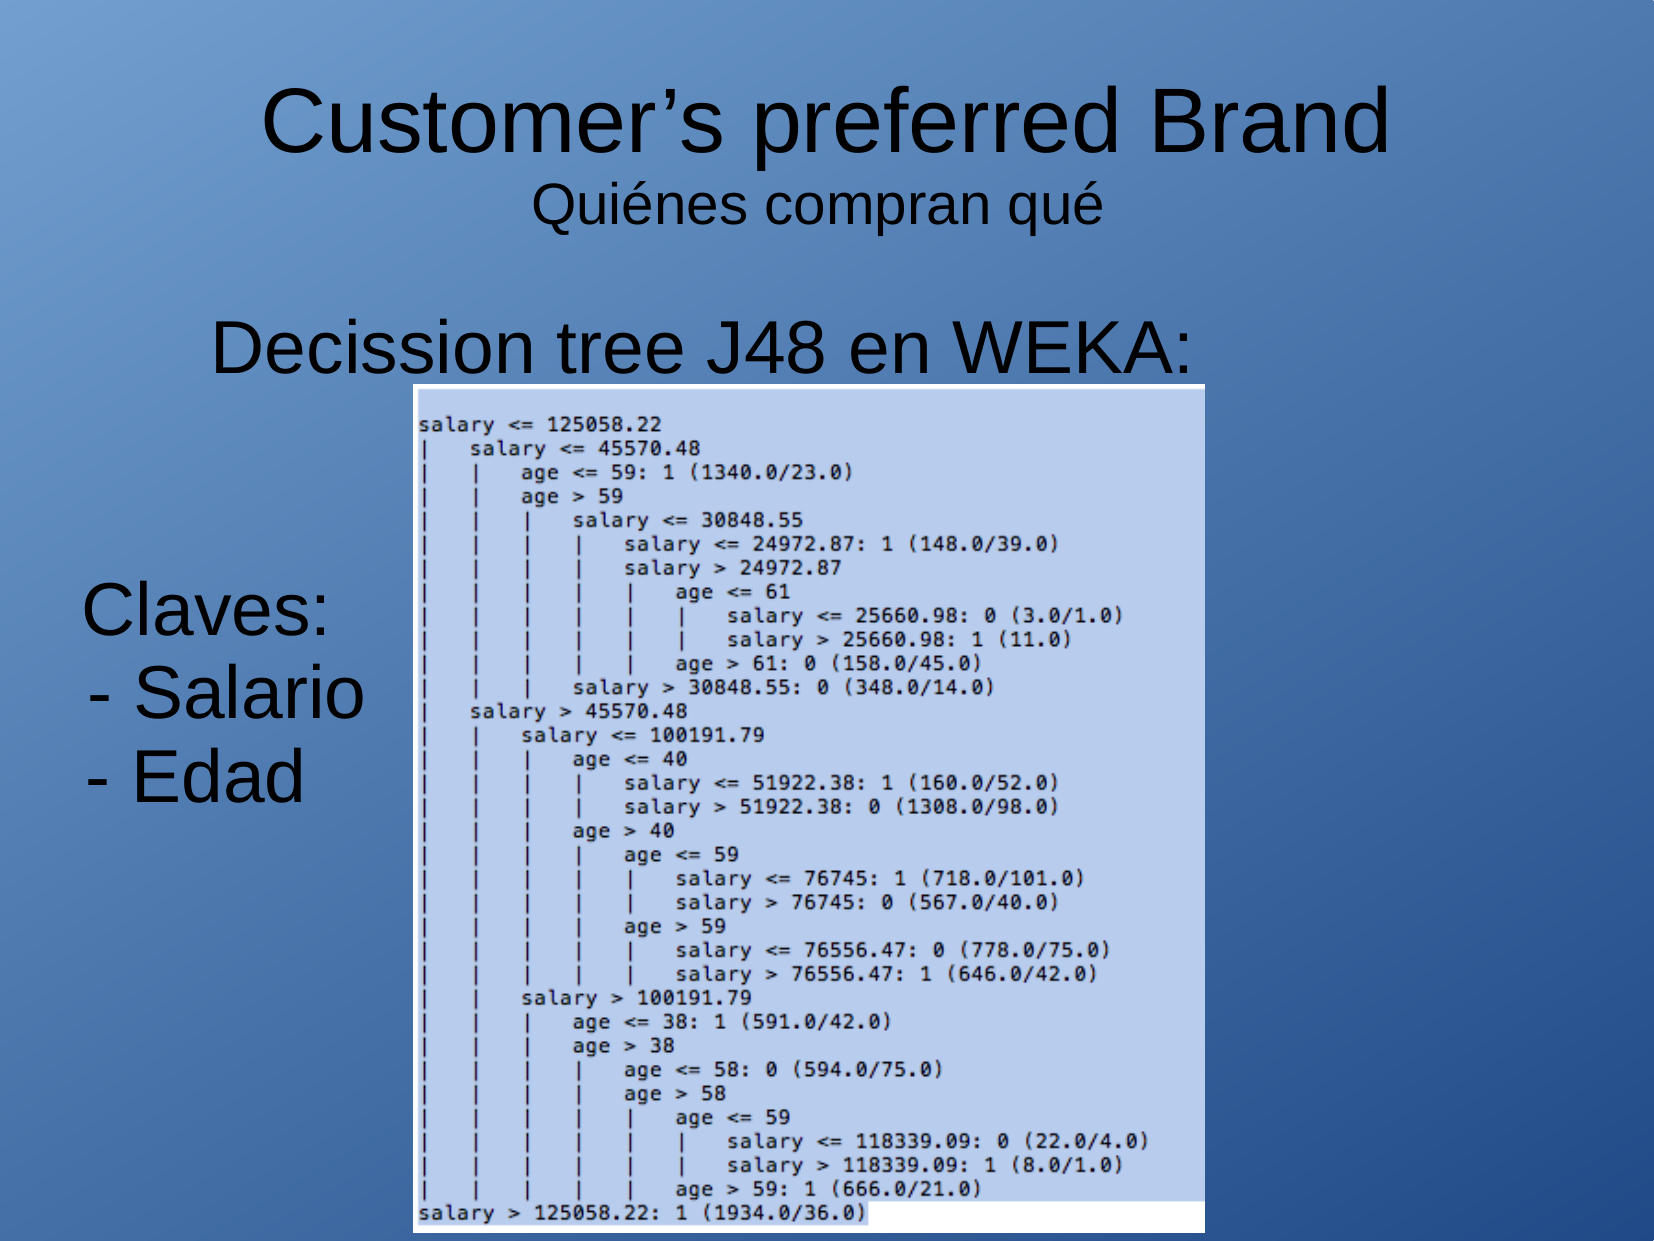

# Customer’s preferred Brand Quiénes compran qué
Decission tree J48 en WEKA:
Claves:
 - Salario
- Edad